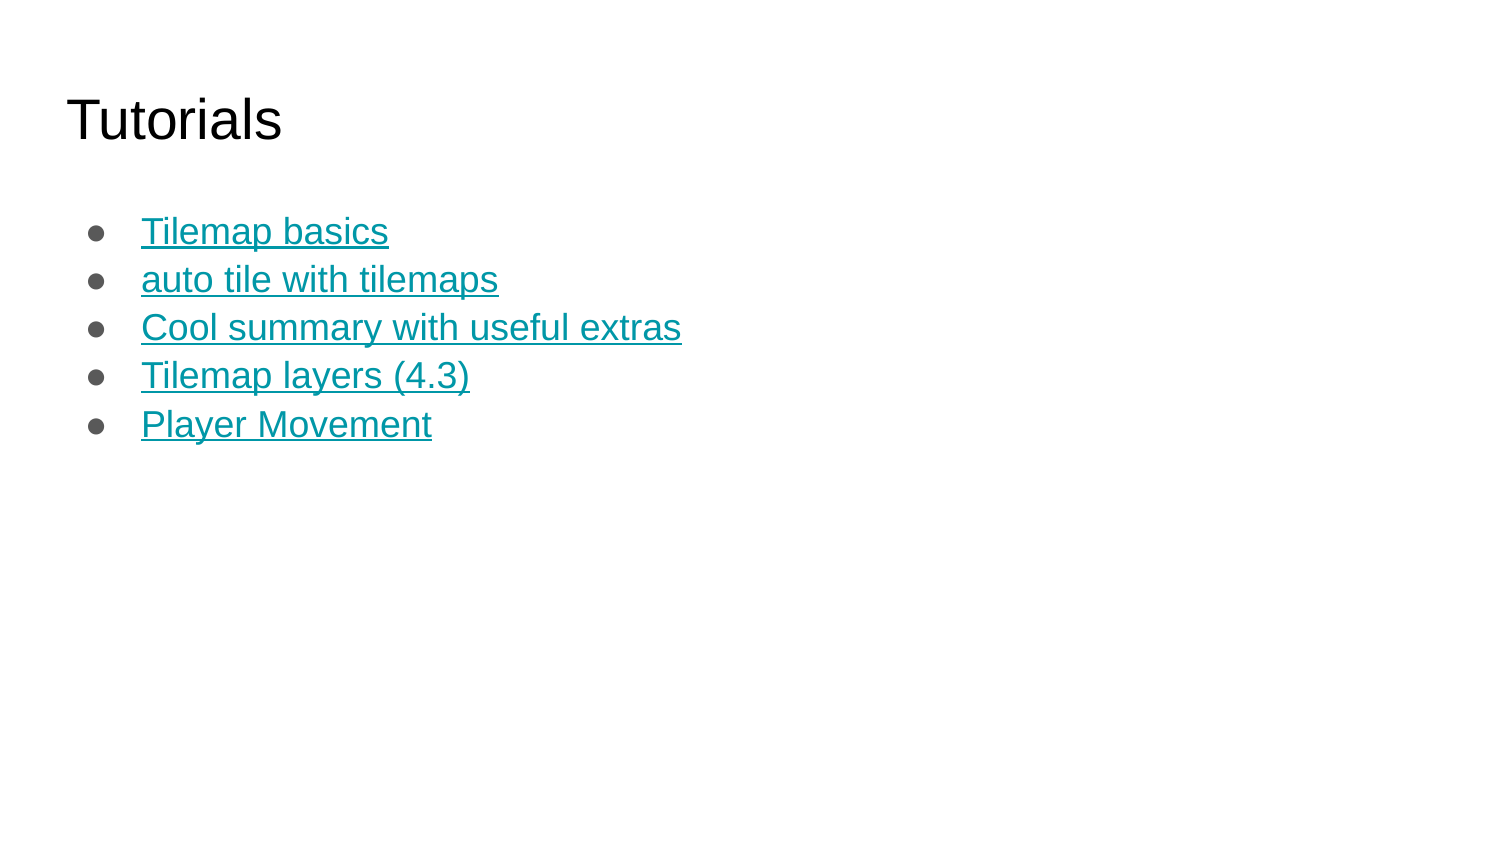

# Tutorials
Tilemap basics
auto tile with tilemaps
Cool summary with useful extras
Tilemap layers (4.3)
Player Movement